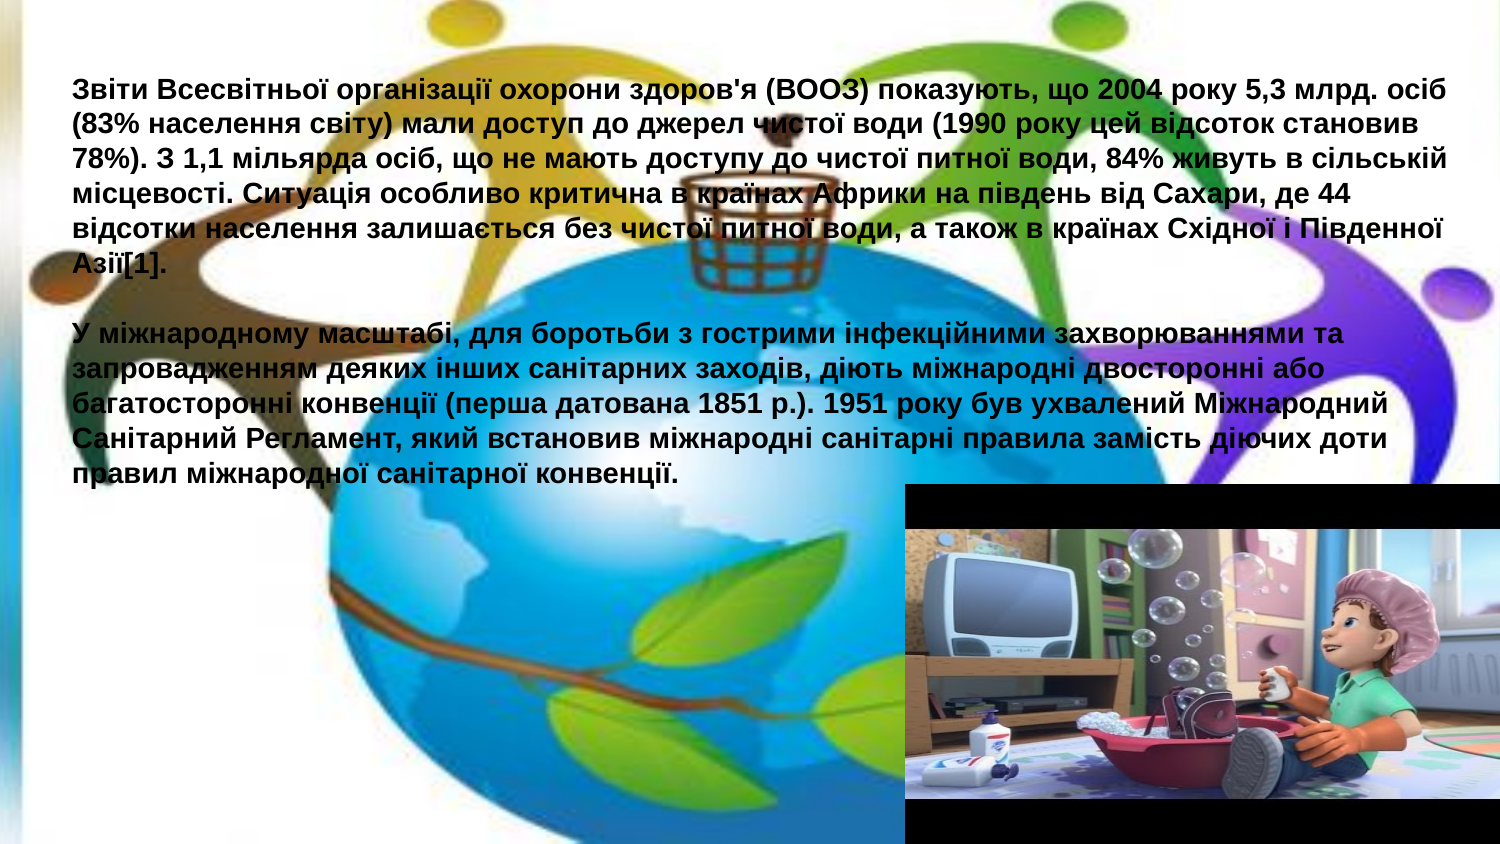

Звіти Всесвітньої організації охорони здоров'я (ВООЗ) показують, що 2004 року 5,3 млрд. осіб (83% населення світу) мали доступ до джерел чистої води (1990 року цей відсоток становив 78%). З 1,1 мільярда осіб, що не мають доступу до чистої питної води, 84% живуть в сільській місцевості. Ситуація особливо критична в країнах Африки на південь від Сахари, де 44 відсотки населення залишається без чистої питної води, а також в країнах Східної і Південної Азії[1].
У міжнародному масштабі, для боротьби з гострими інфекційними захворюваннями та запровадженням деяких інших санітарних заходів, діють міжнародні двосторонні або багатосторонні конвенції (перша датована 1851 р.). 1951 року був ухвалений Міжнародний Санітарний Регламент, який встановив міжнародні санітарні правила замість діючих доти правил міжнародної санітарної конвенції.